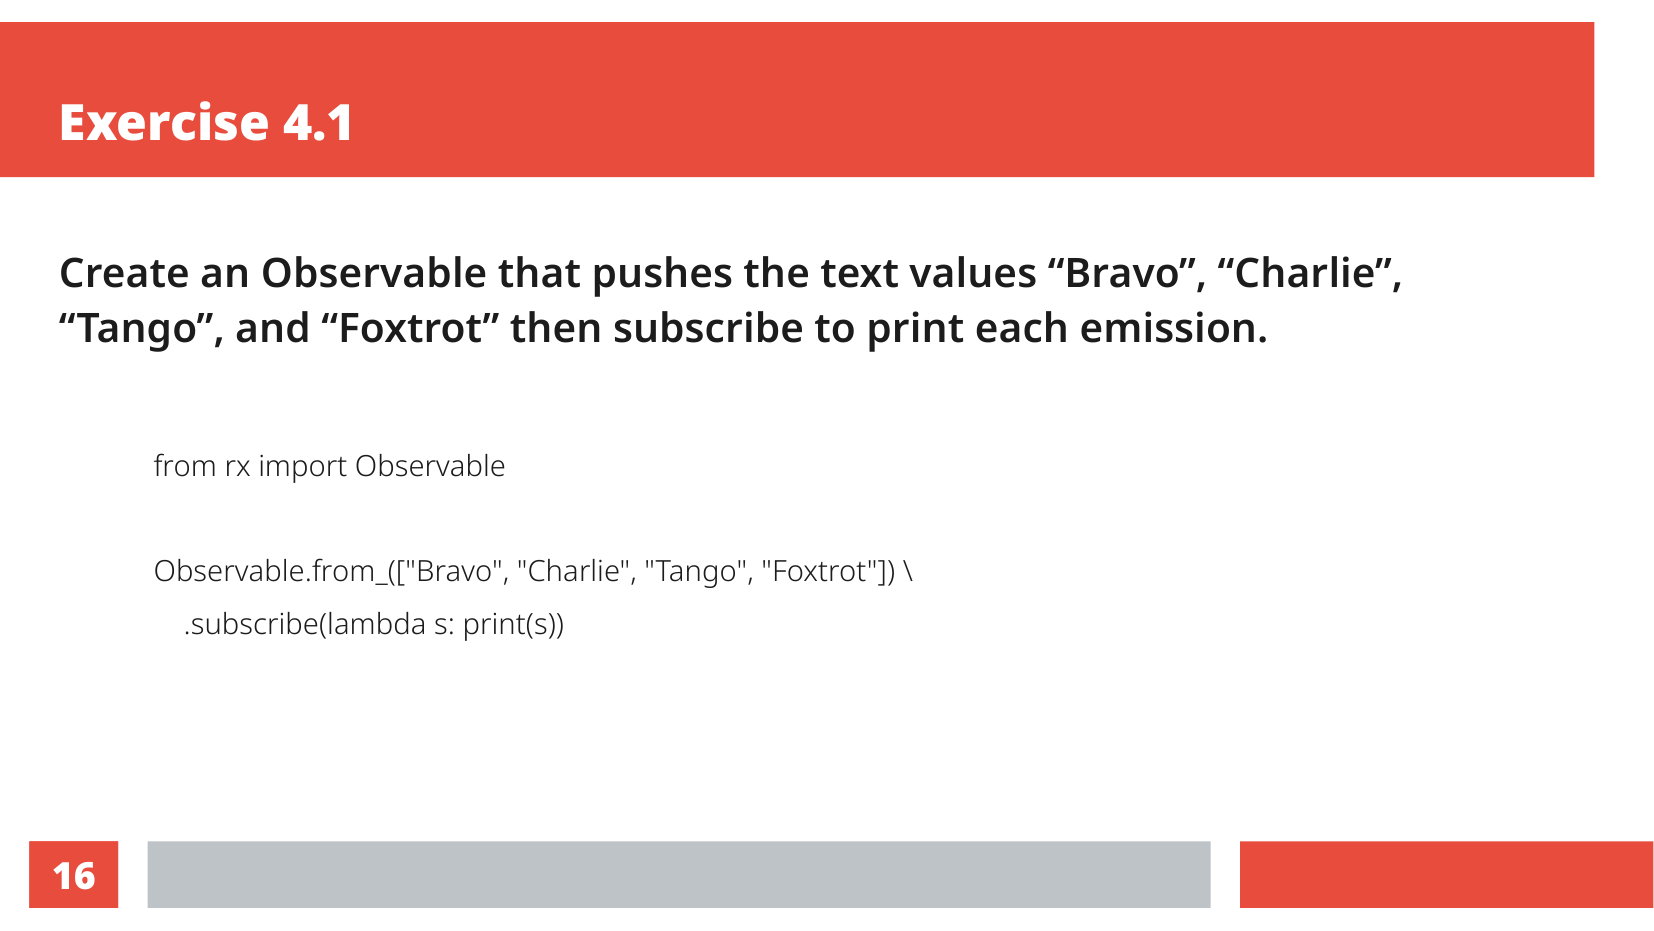

# Exercise 4.1
Create an Observable that pushes the text values “Bravo”, “Charlie”, “Tango”, and “Foxtrot” then subscribe to print each emission.
from rx import Observable
Observable.from_(["Bravo", "Charlie", "Tango", "Foxtrot"]) \
 .subscribe(lambda s: print(s))
16